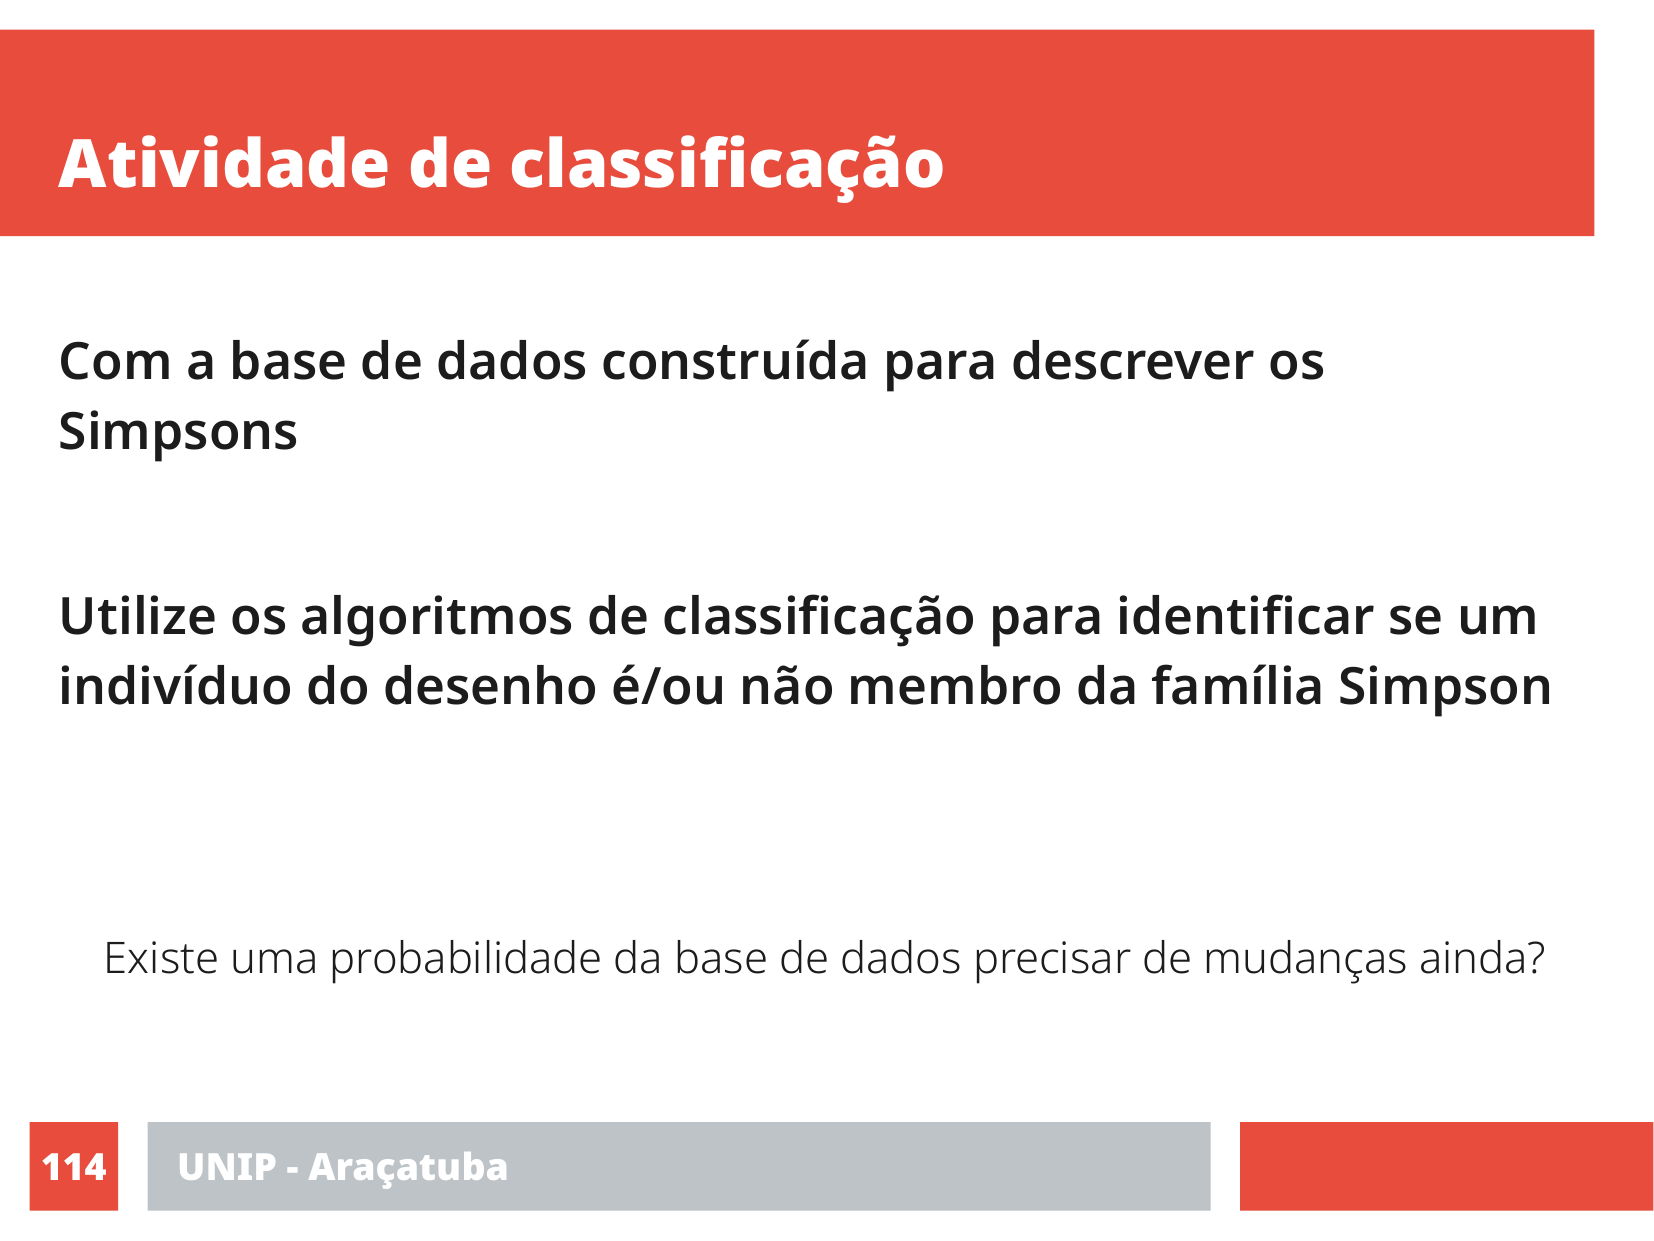

# Atividade de classificação
Com a base de dados construída para descrever os Simpsons
Utilize os algoritmos de classificação para identificar se um indivíduo do desenho é/ou não membro da família Simpson
Existe uma probabilidade da base de dados precisar de mudanças ainda?
114
UNIP - Araçatuba